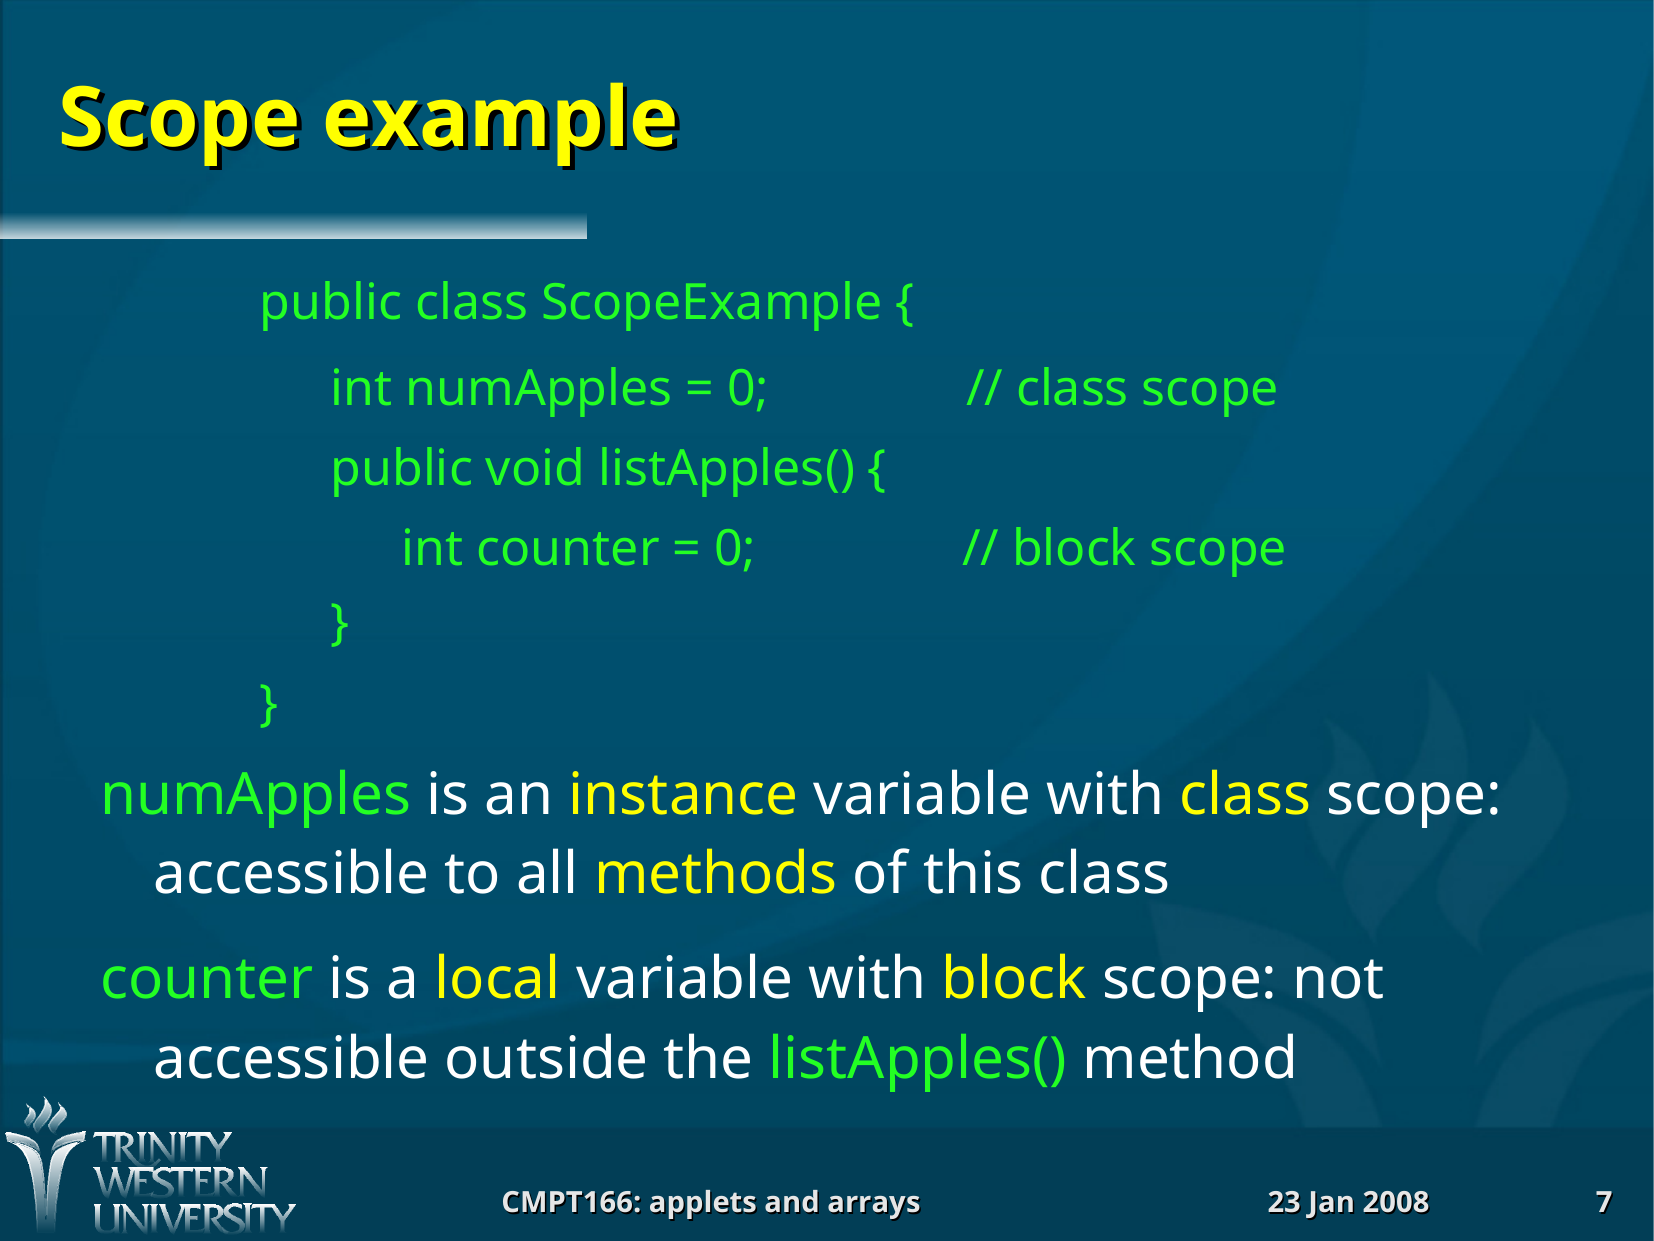

# Scope example
public class ScopeExample {
int numApples = 0;			// class scope
public void listApples() {
int counter = 0;			// block scope
}
}
numApples is an instance variable with class scope: accessible to all methods of this class
counter is a local variable with block scope: not accessible outside the listApples() method
CMPT166: applets and arrays
23 Jan 2008
7